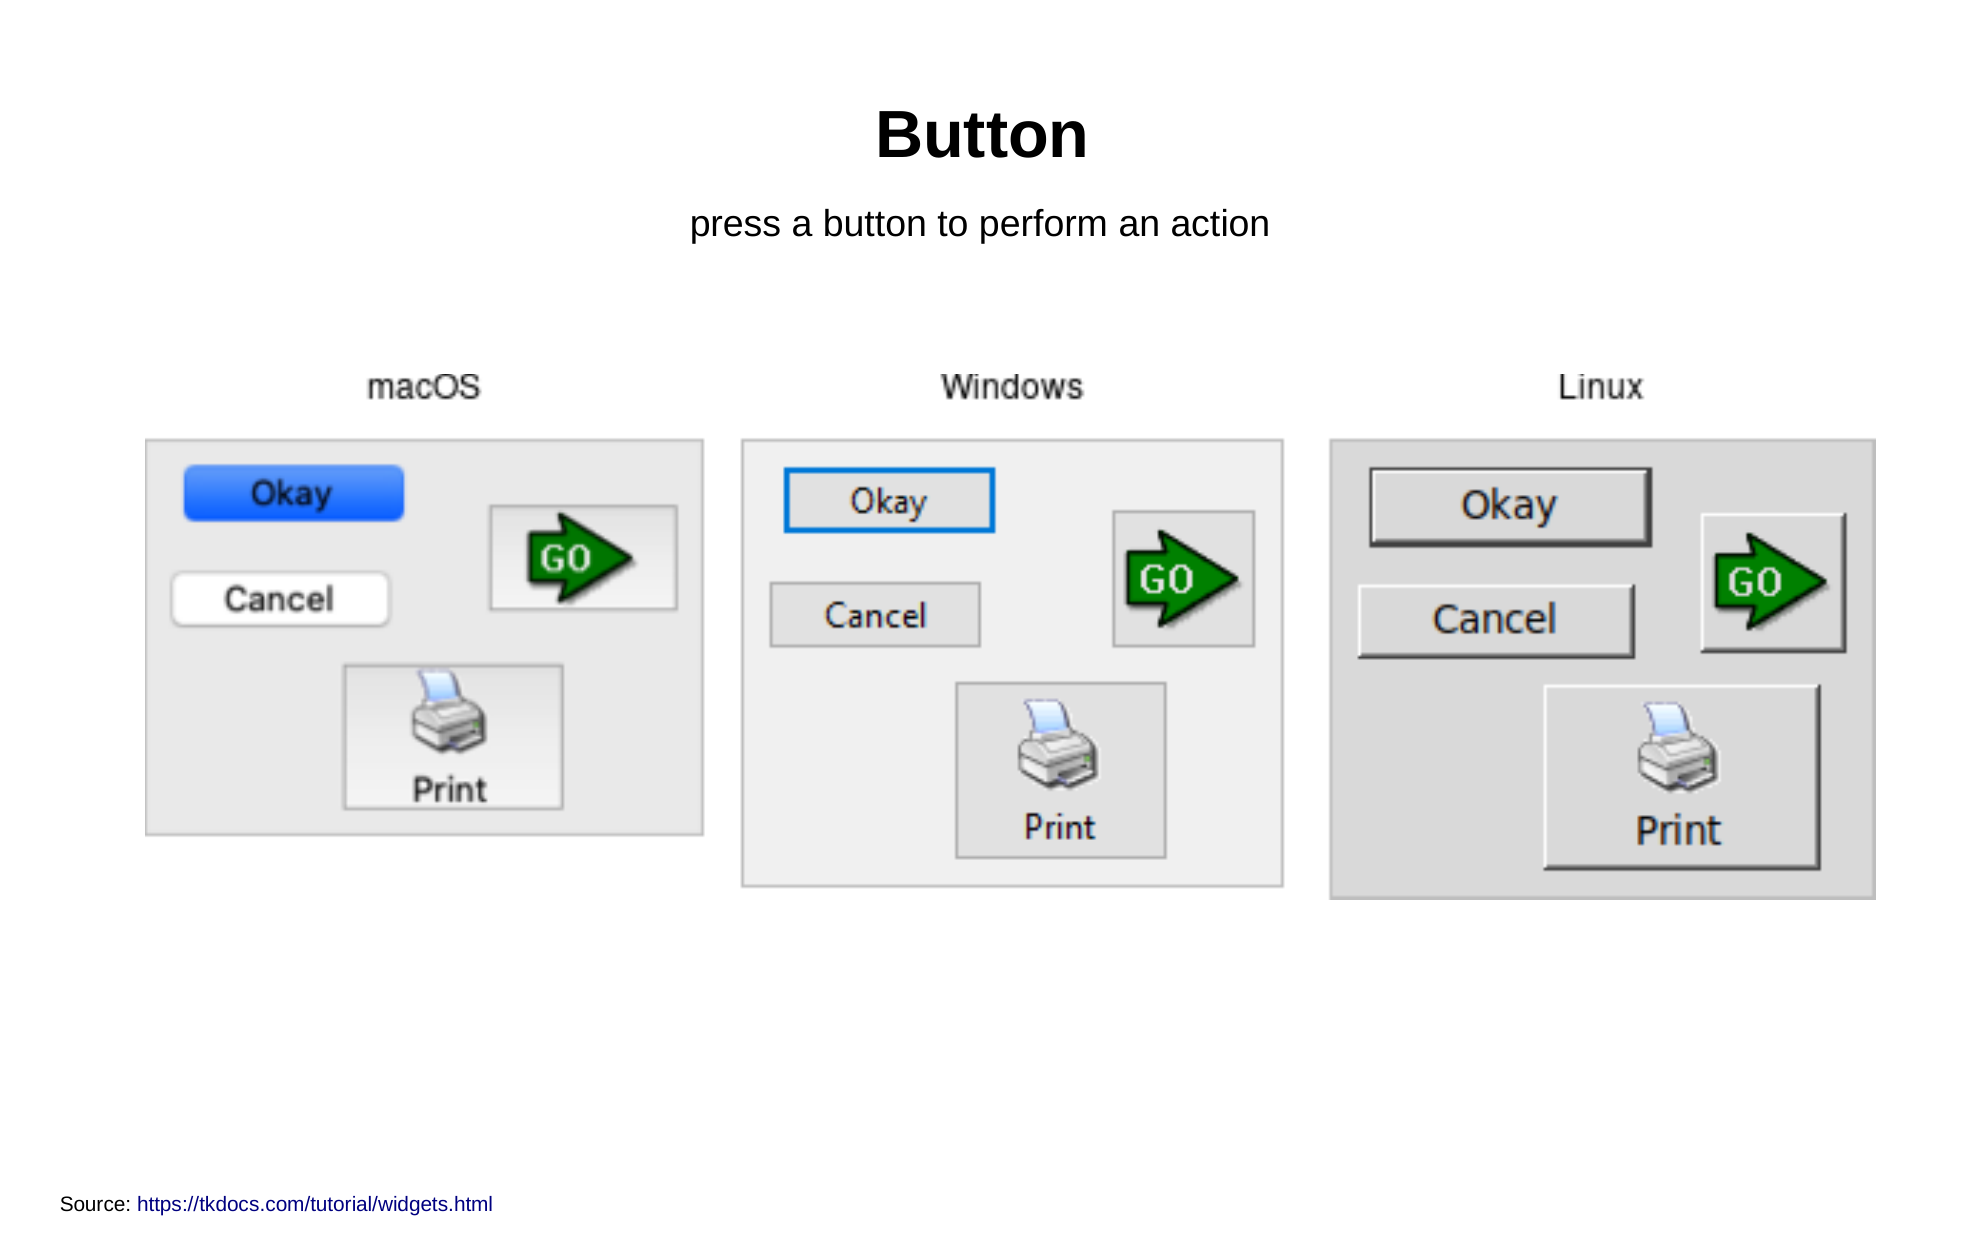

Button
 press a button to perform an action
Source: https://tkdocs.com/tutorial/widgets.html